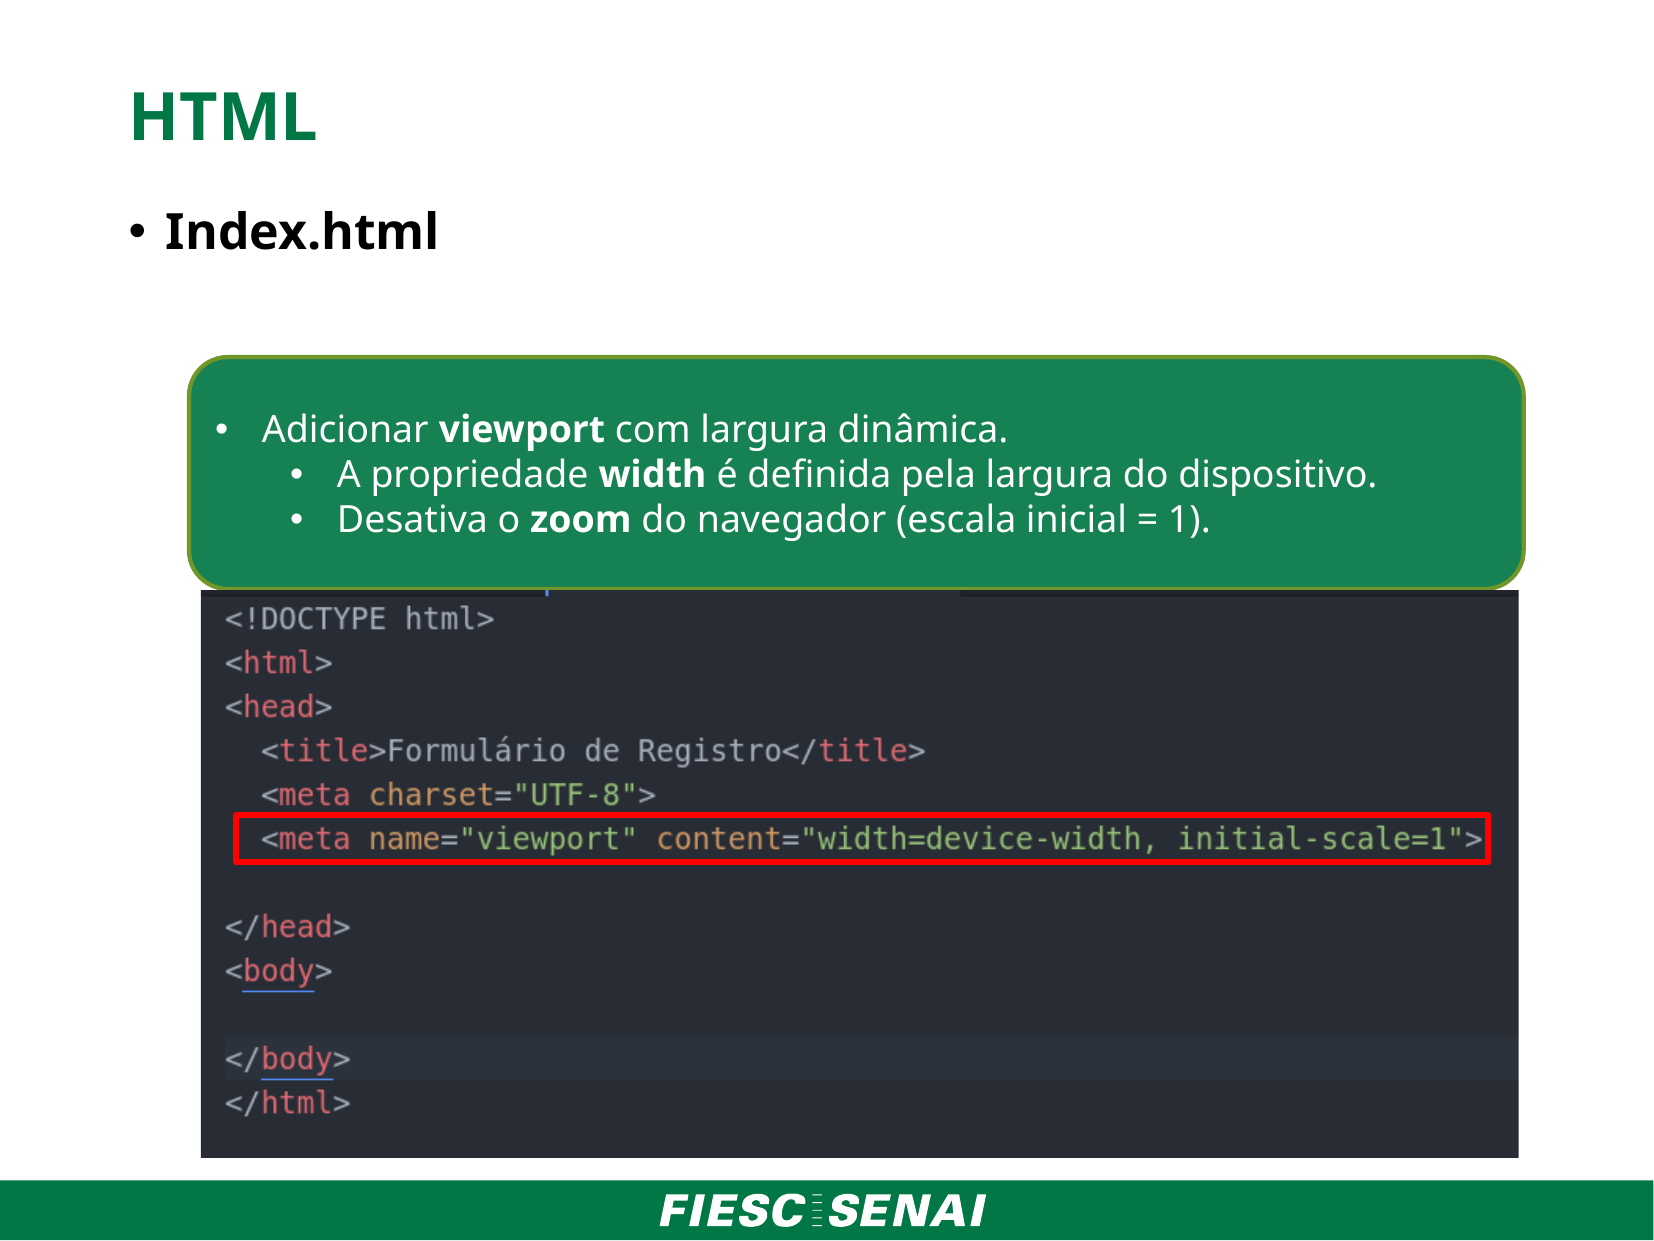

HTML
Index.html
Adicionar viewport com largura dinâmica.
A propriedade width é definida pela largura do dispositivo.
Desativa o zoom do navegador (escala inicial = 1).